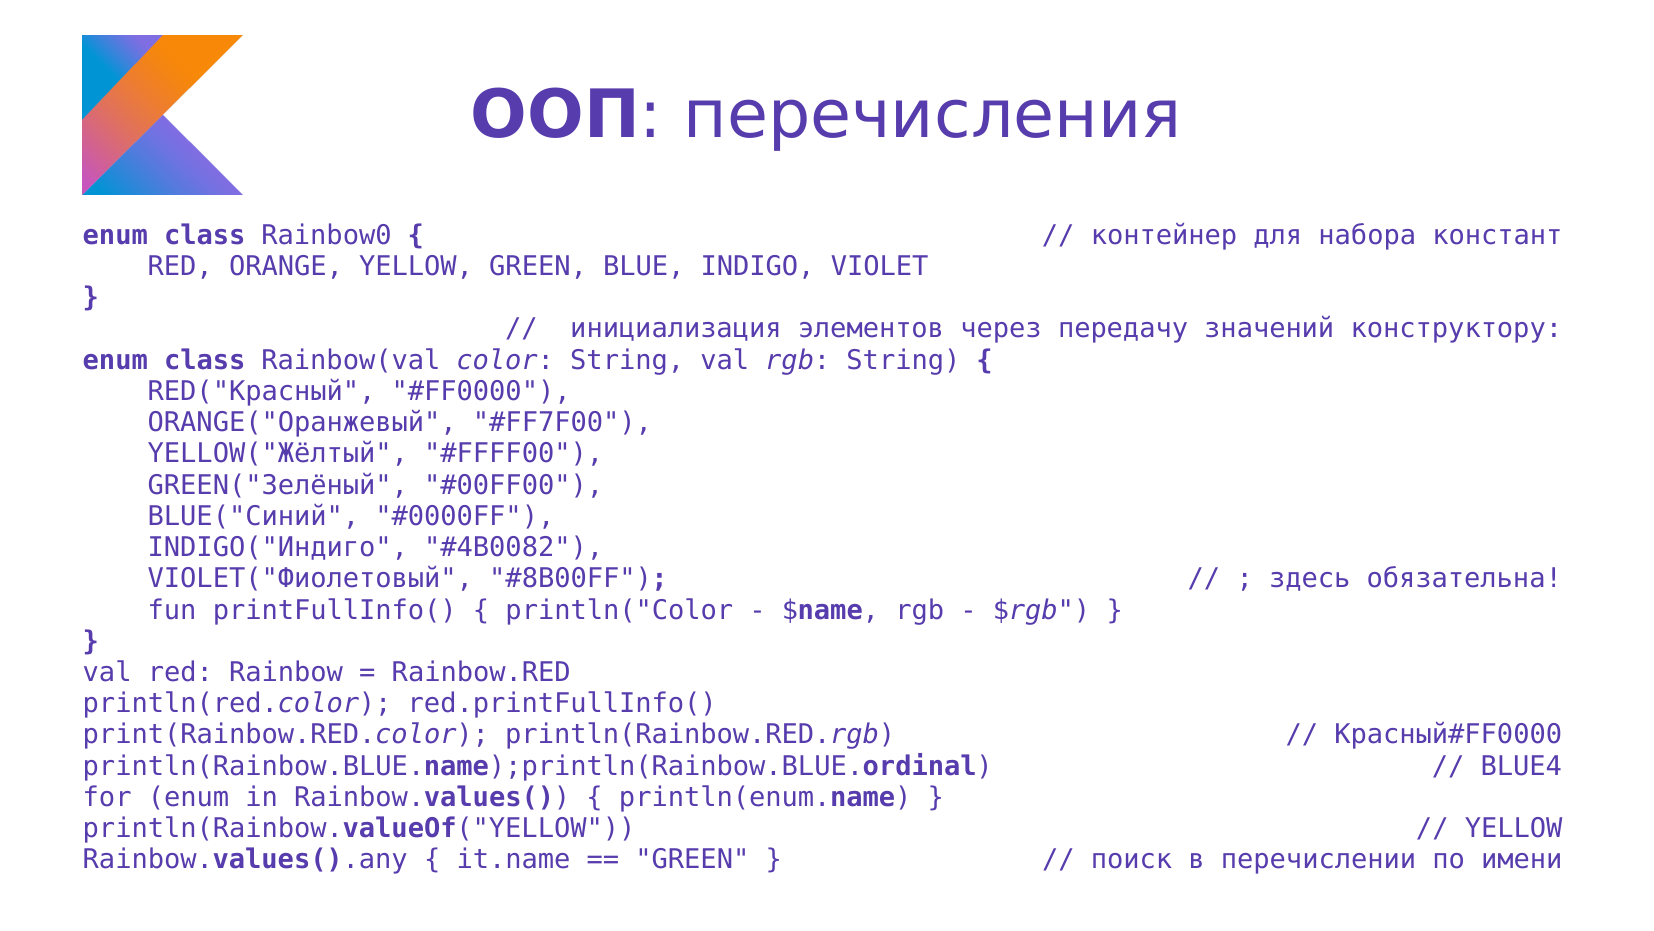

# ООП: перечисления
enum class Rainbow0 { // контейнер для набора констант
 RED, ORANGE, YELLOW, GREEN, BLUE, INDIGO, VIOLET
}
 // инициализация элементов через передачу значений конструктору:
enum class Rainbow(val color: String, val rgb: String) {
 RED("Красный", "#FF0000"),
 ORANGE("Оранжевый", "#FF7F00"),
 YELLOW("Жёлтый", "#FFFF00"),
 GREEN("Зелёный", "#00FF00"),
 BLUE("Синий", "#0000FF"),
 INDIGO("Индиго", "#4B0082"),
 VIOLET("Фиолетовый", "#8B00FF"); // ; здесь обязательна!
 fun printFullInfo() { println("Color - $name, rgb - $rgb") }
}
val red: Rainbow = Rainbow.RED
println(red.color); red.printFullInfo()
print(Rainbow.RED.color); println(Rainbow.RED.rgb) // Красный#FF0000
println(Rainbow.BLUE.name);println(Rainbow.BLUE.ordinal) // BLUE4
for (enum in Rainbow.values()) { println(enum.name) }
println(Rainbow.valueOf("YELLOW")) // YELLOW
Rainbow.values().any { it.name == "GREEN" } // поиск в перечислении по имени